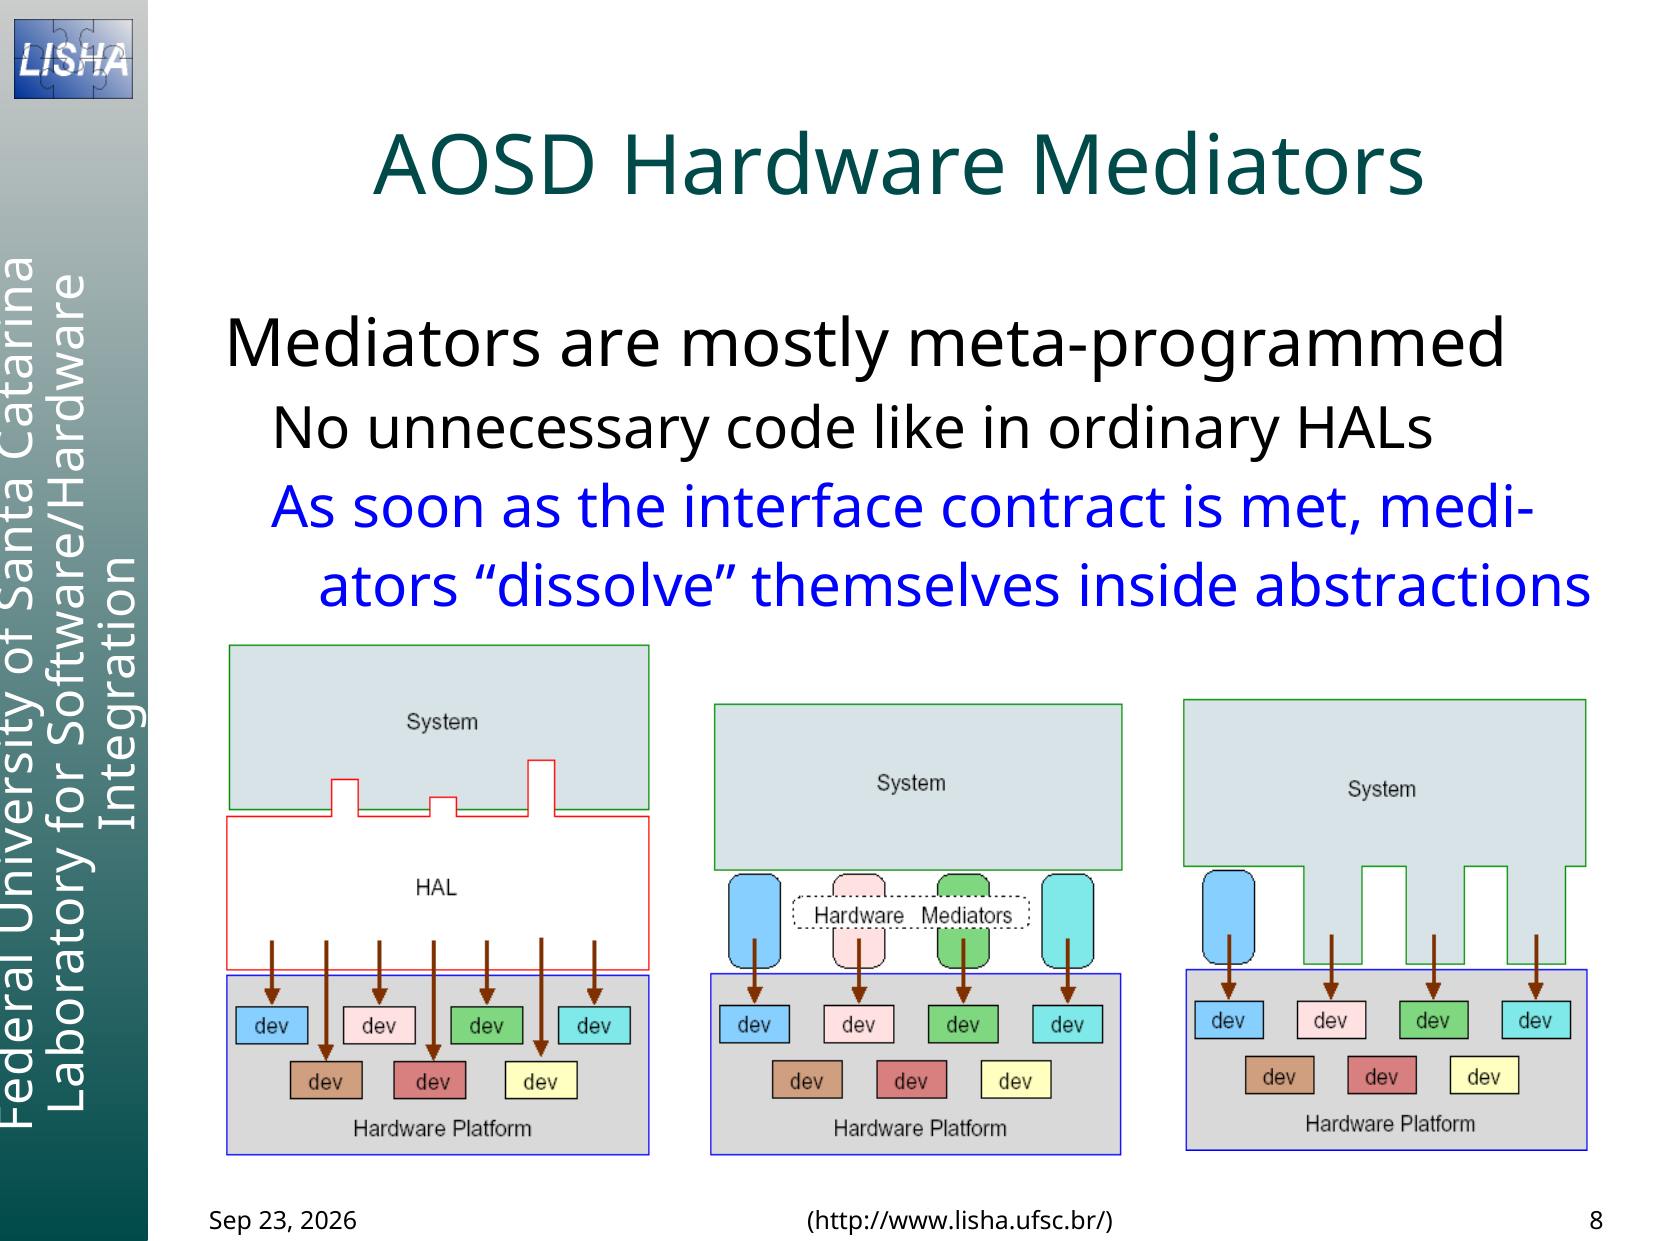

# AOSD Hardware Mediators
Mediators are mostly meta-programmed
No unnecessary code like in ordinary HALs
As soon as the interface contract is met, medi-ators “dissolve” themselves inside abstractions